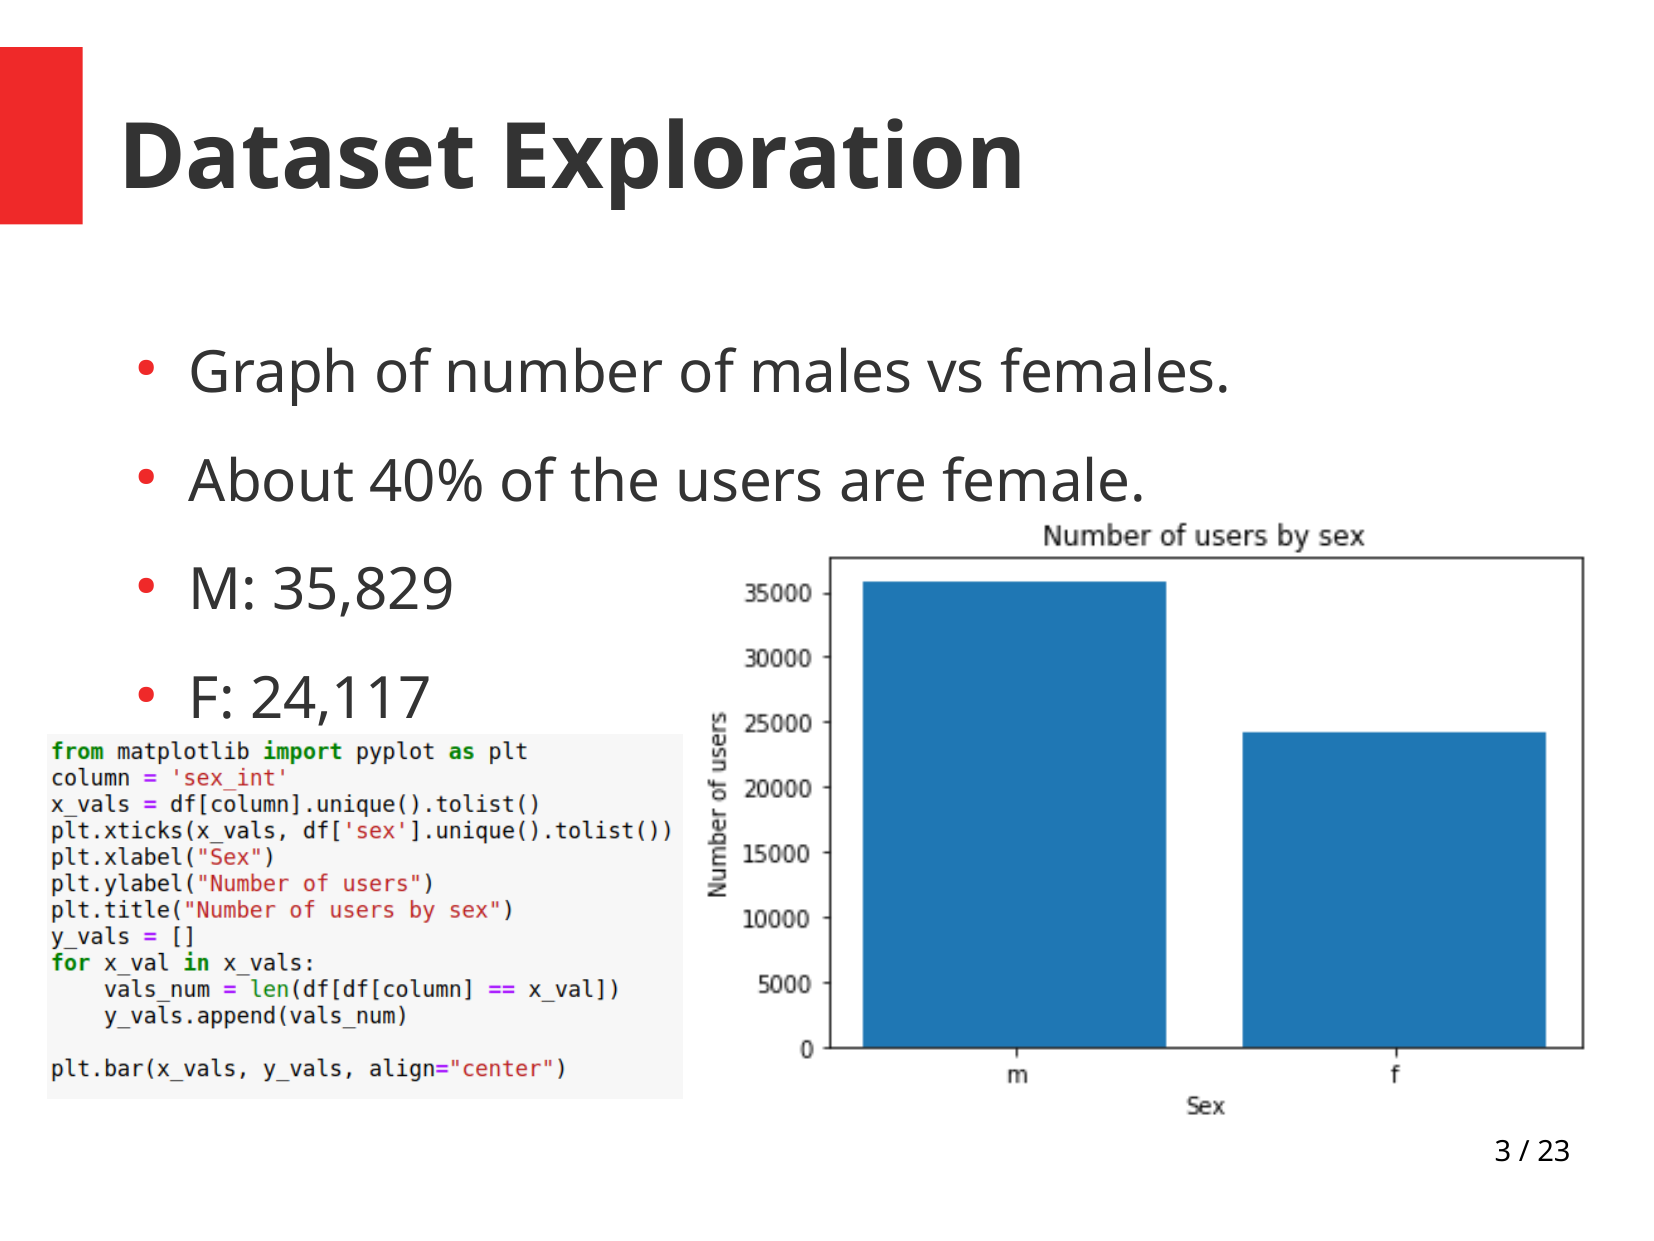

# Dataset Exploration
Graph of number of males vs females.
About 40% of the users are female.
M: 35,829
F: 24,117
3